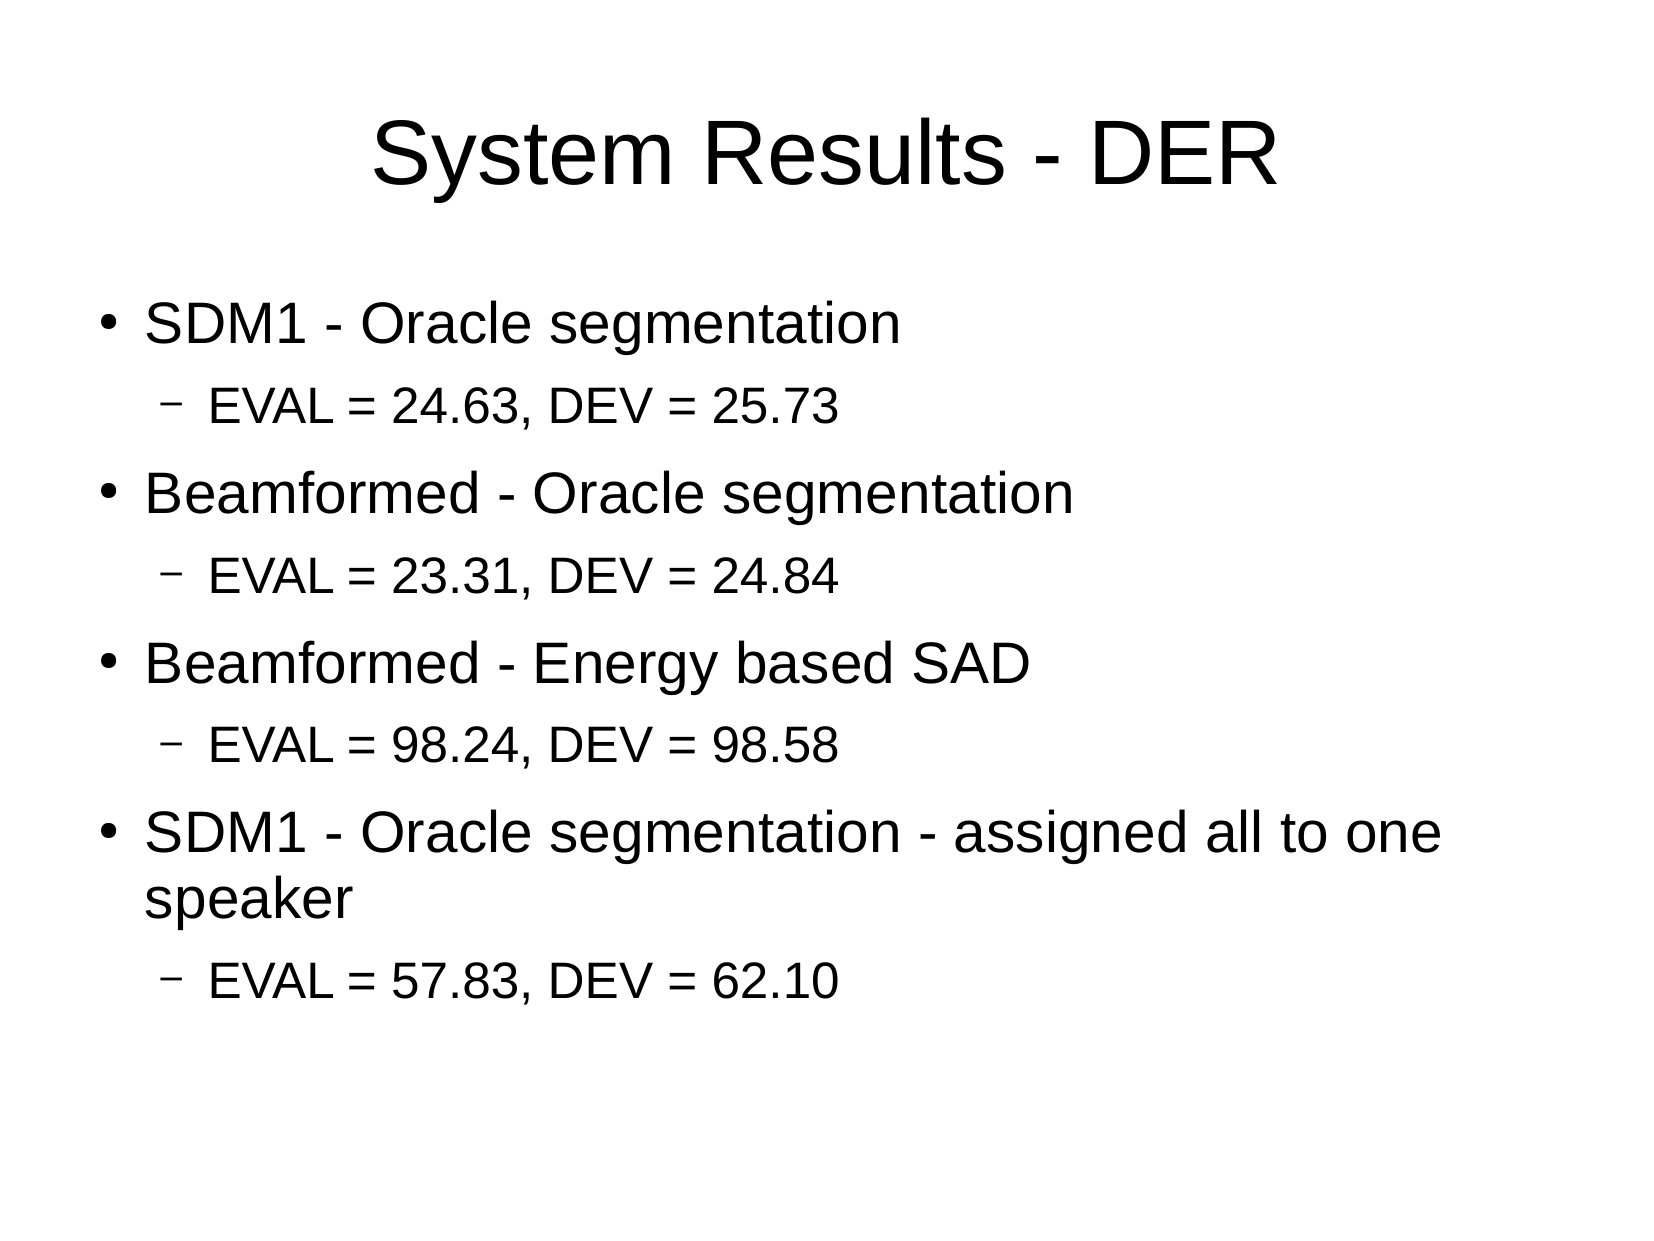

# System Results - DER
SDM1 - Oracle segmentation
EVAL = 24.63, DEV = 25.73
Beamformed - Oracle segmentation
EVAL = 23.31, DEV = 24.84
Beamformed - Energy based SAD
EVAL = 98.24, DEV = 98.58
SDM1 - Oracle segmentation - assigned all to one speaker
EVAL = 57.83, DEV = 62.10
| | |
| --- | --- |
| | |